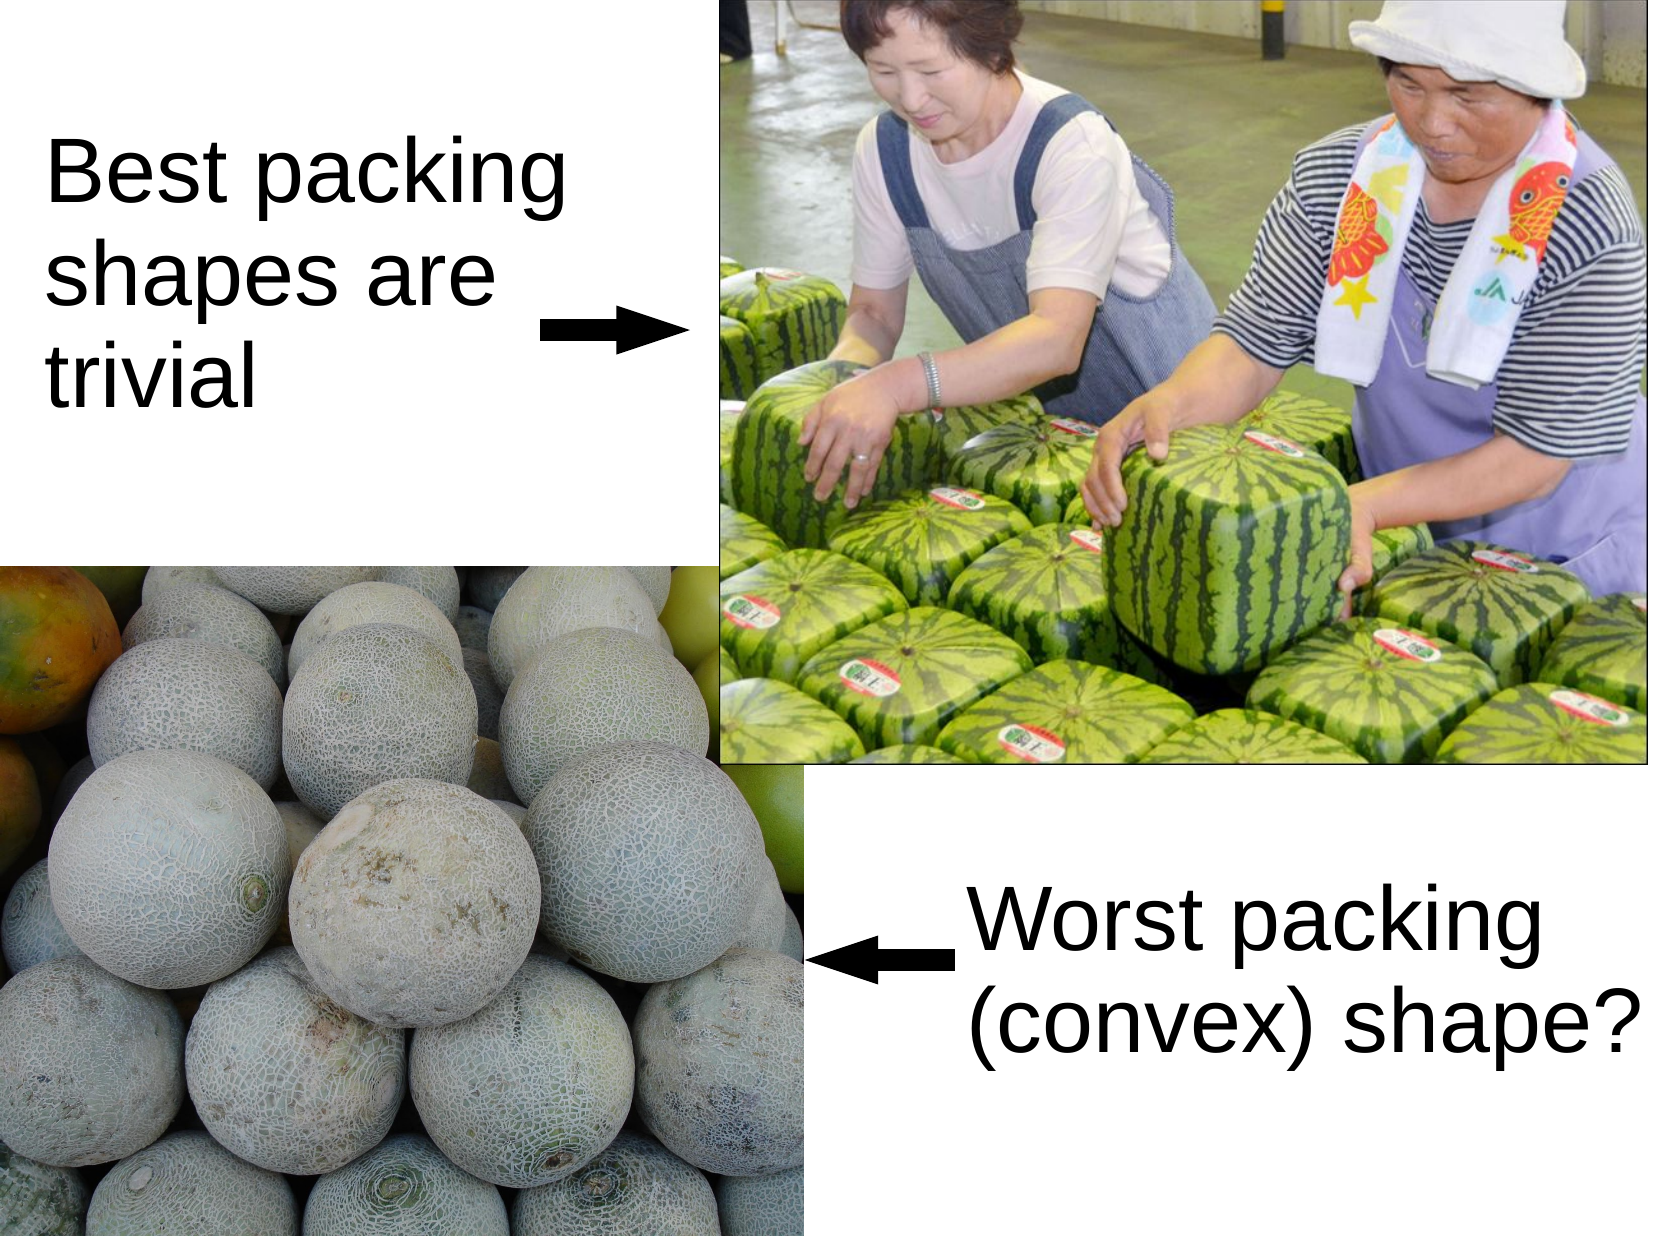

Best packing
shapes are
trivial
Worst packing
(convex) shape?